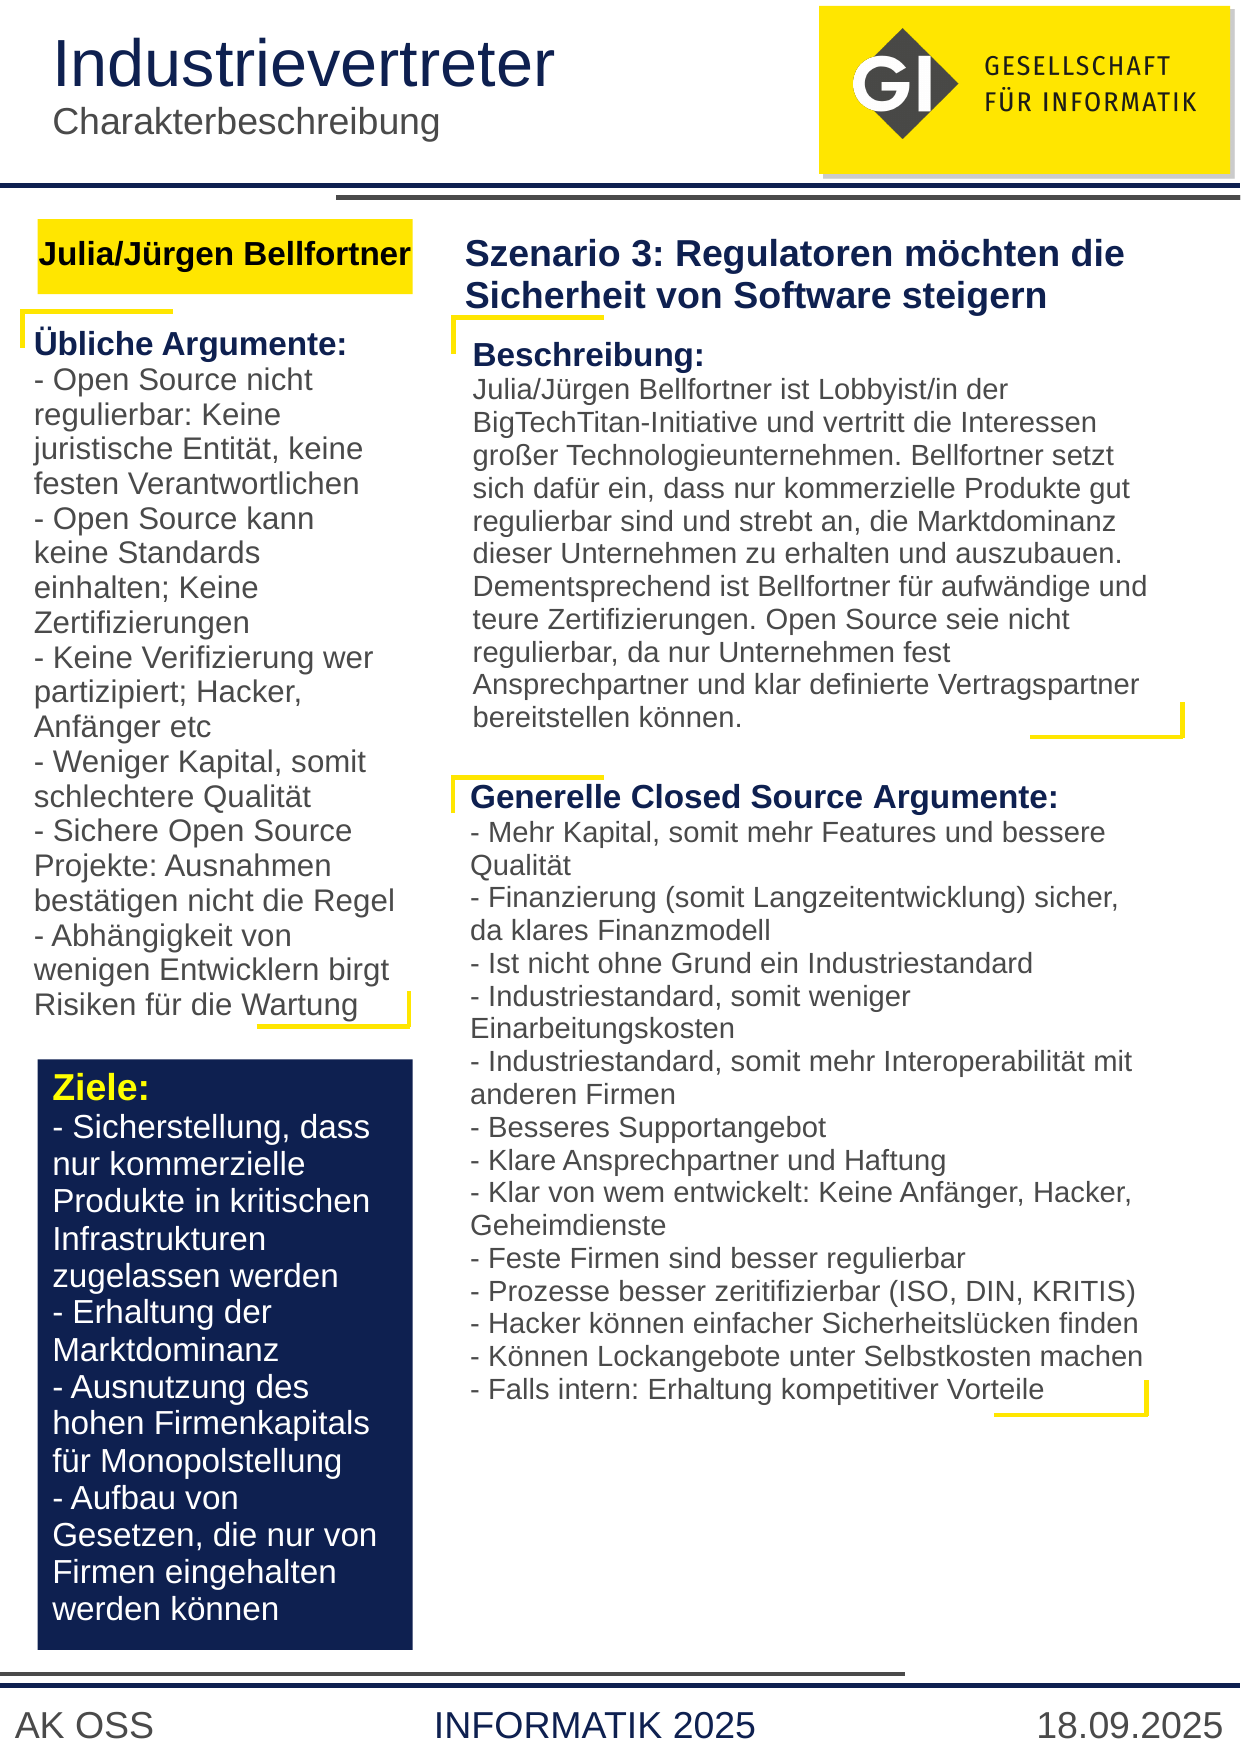

Industrievertreter
Charakterbeschreibung
Szenario 3: Regulatoren möchten die Sicherheit von Software steigern
Julia/Jürgen Bellfortner
Übliche Argumente:
- Open Source nicht regulierbar: Keine juristische Entität, keine festen Verantwortlichen
- Open Source kann keine Standards einhalten; Keine Zertifizierungen
- Keine Verifizierung wer partizipiert; Hacker, Anfänger etc
- Weniger Kapital, somit schlechtere Qualität
- Sichere Open Source Projekte: Ausnahmen bestätigen nicht die Regel
- Abhängigkeit von wenigen Entwicklern birgt Risiken für die Wartung
Beschreibung:
Julia/Jürgen Bellfortner ist Lobbyist/in der BigTechTitan-Initiative und vertritt die Interessen großer Technologieunternehmen. Bellfortner setzt sich dafür ein, dass nur kommerzielle Produkte gut regulierbar sind und strebt an, die Marktdominanz dieser Unternehmen zu erhalten und auszubauen. Dementsprechend ist Bellfortner für aufwändige und teure Zertifizierungen. Open Source seie nicht regulierbar, da nur Unternehmen fest Ansprechpartner und klar definierte Vertragspartner bereitstellen können.
Generelle Closed Source Argumente:
- Mehr Kapital, somit mehr Features und bessere Qualität
- Finanzierung (somit Langzeitentwicklung) sicher, da klares Finanzmodell
- Ist nicht ohne Grund ein Industriestandard
- Industriestandard, somit weniger Einarbeitungskosten
- Industriestandard, somit mehr Interoperabilität mit anderen Firmen
- Besseres Supportangebot
- Klare Ansprechpartner und Haftung
- Klar von wem entwickelt: Keine Anfänger, Hacker, Geheimdienste
- Feste Firmen sind besser regulierbar
- Prozesse besser zeritifizierbar (ISO, DIN, KRITIS)
- Hacker können einfacher Sicherheitslücken finden
- Können Lockangebote unter Selbstkosten machen
- Falls intern: Erhaltung kompetitiver Vorteile
Ziele:
- Sicherstellung, dass nur kommerzielle Produkte in kritischen Infrastrukturen zugelassen werden
- Erhaltung der Marktdominanz
- Ausnutzung des hohen Firmenkapitals für Monopolstellung
- Aufbau von Gesetzen, die nur von Firmen eingehalten werden können
AK OSS
INFORMATIK 2025
18.09.2025